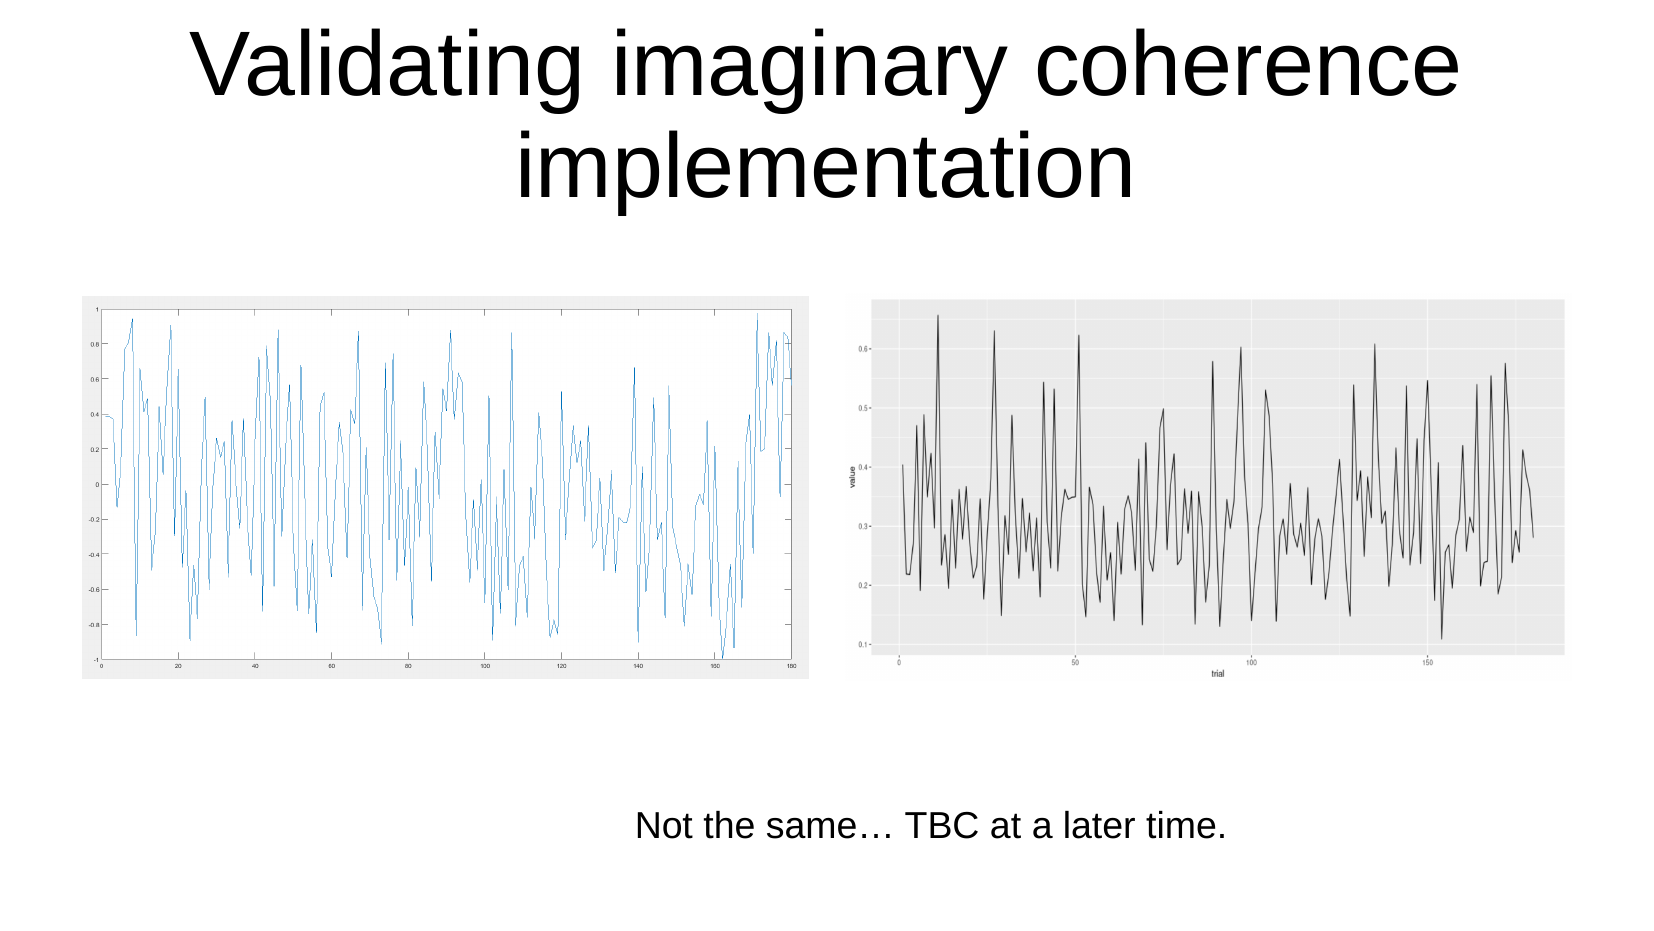

# Validating imaginary coherence implementation
Not the same… TBC at a later time.